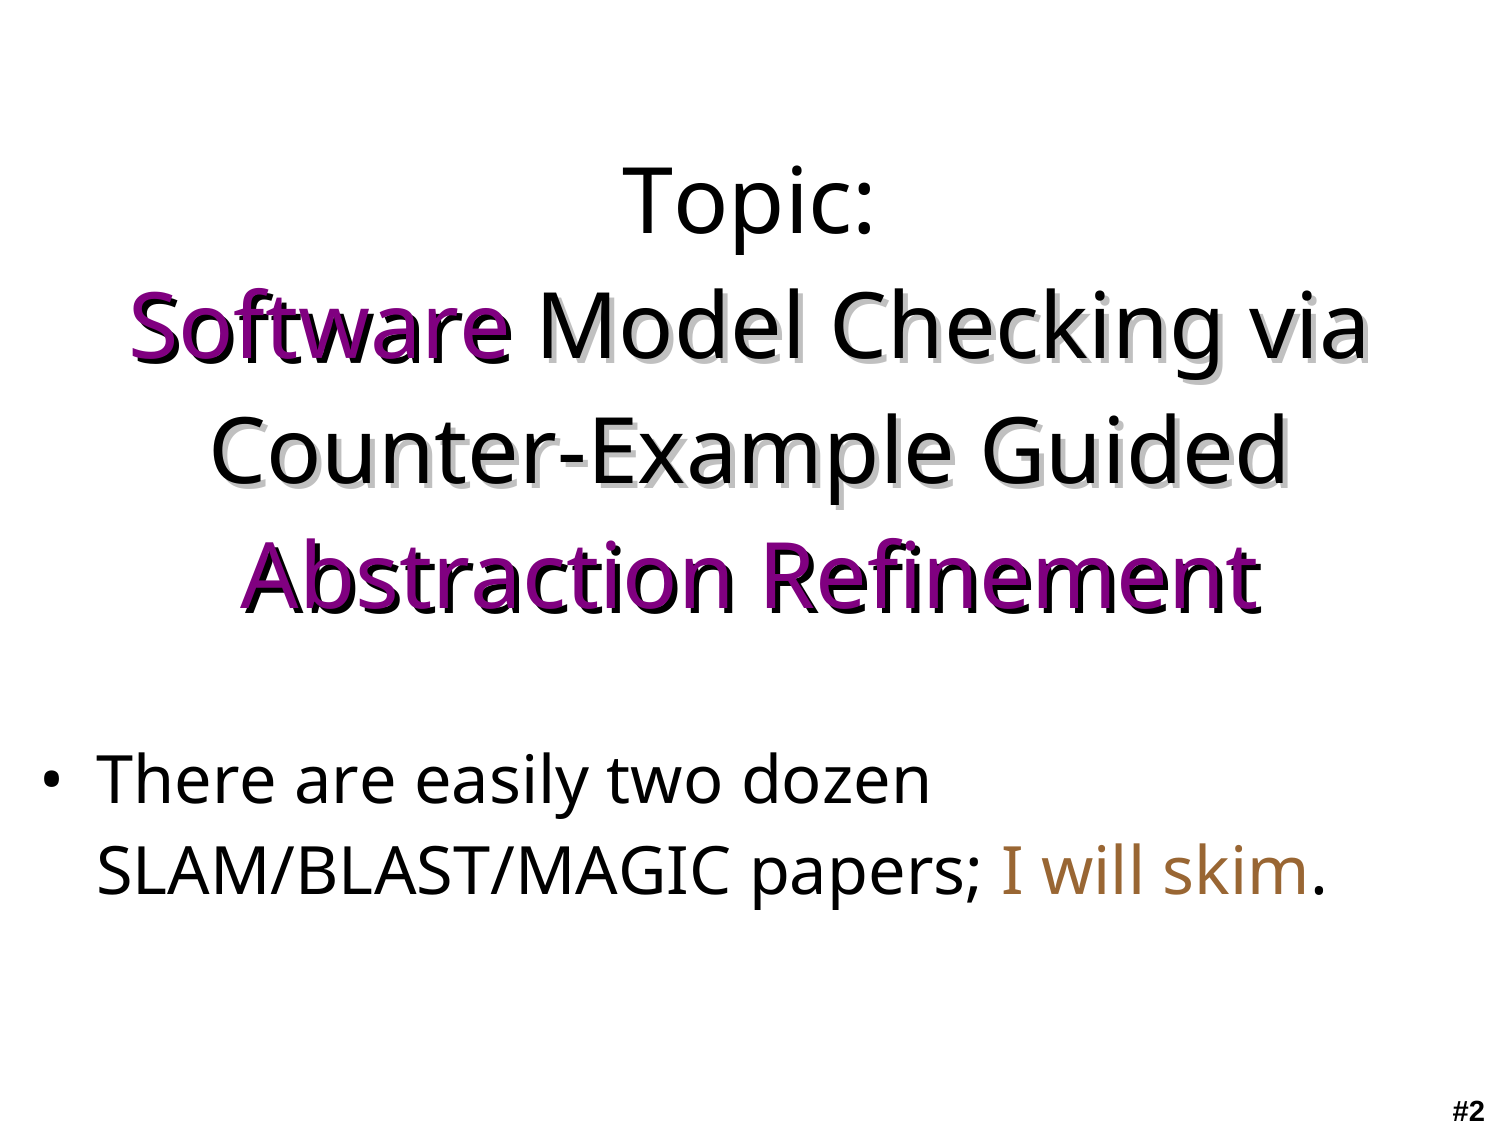

# Topic: Software Model Checking via Counter-Example Guided Abstraction Refinement
There are easily two dozen SLAM/BLAST/MAGIC papers; I will skim.
2